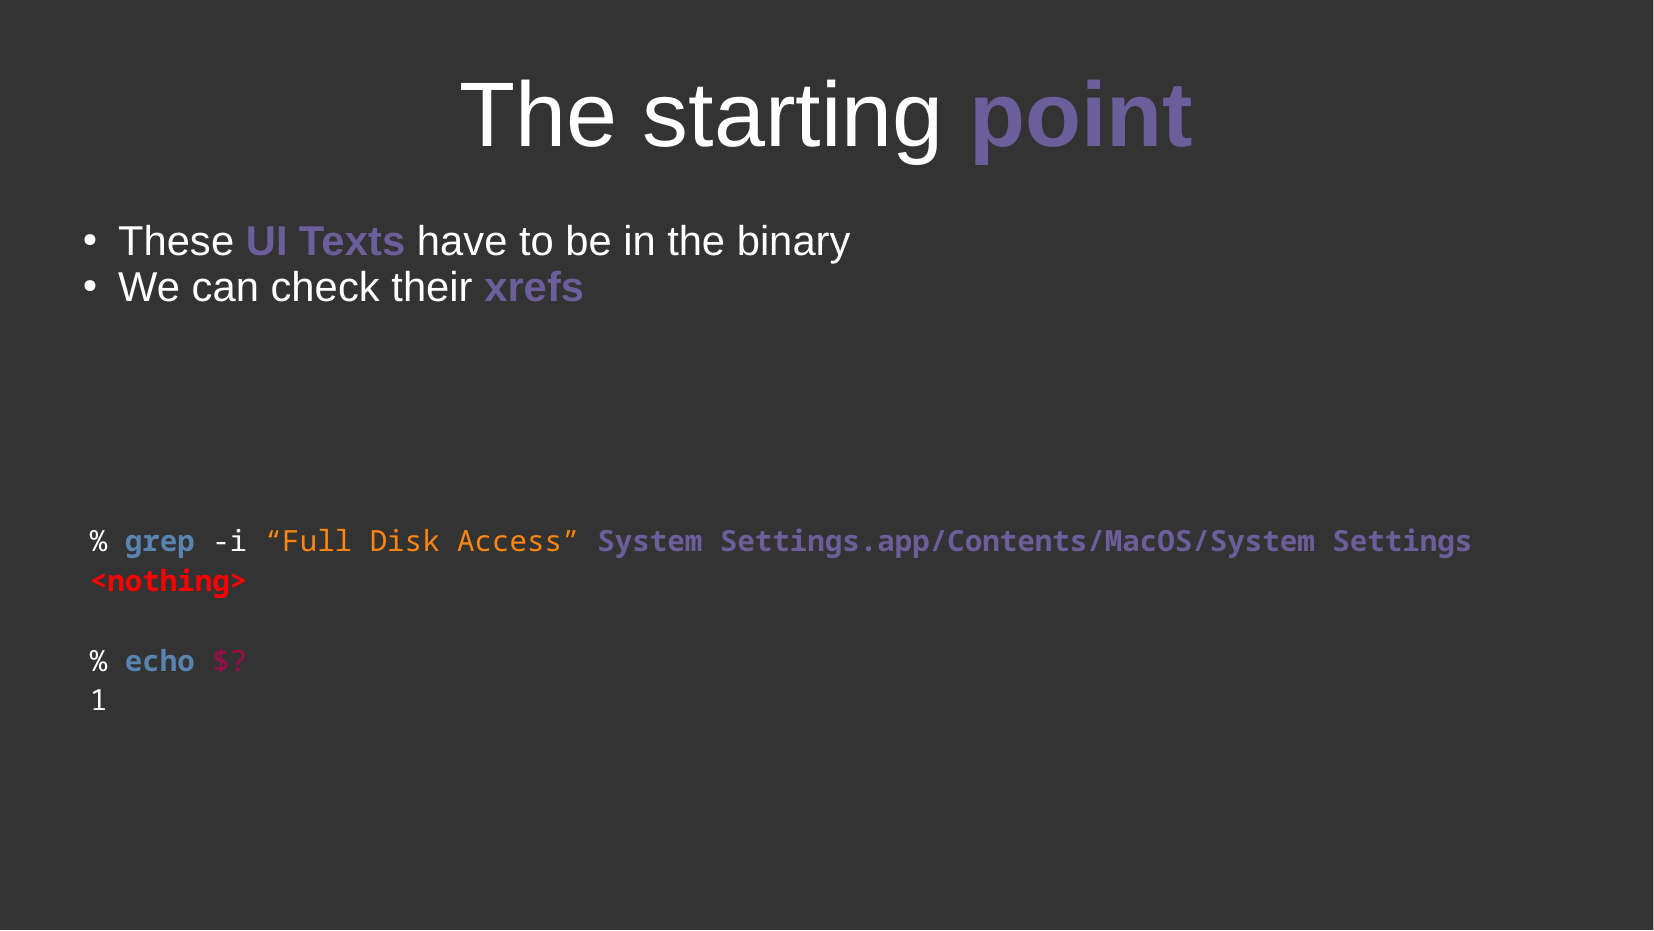

# The starting point
These UI Texts have to be in the binary
We can check their xrefs
% grep -i “Full Disk Access” System Settings.app/Contents/MacOS/System Settings
<nothing>
% echo $?
1